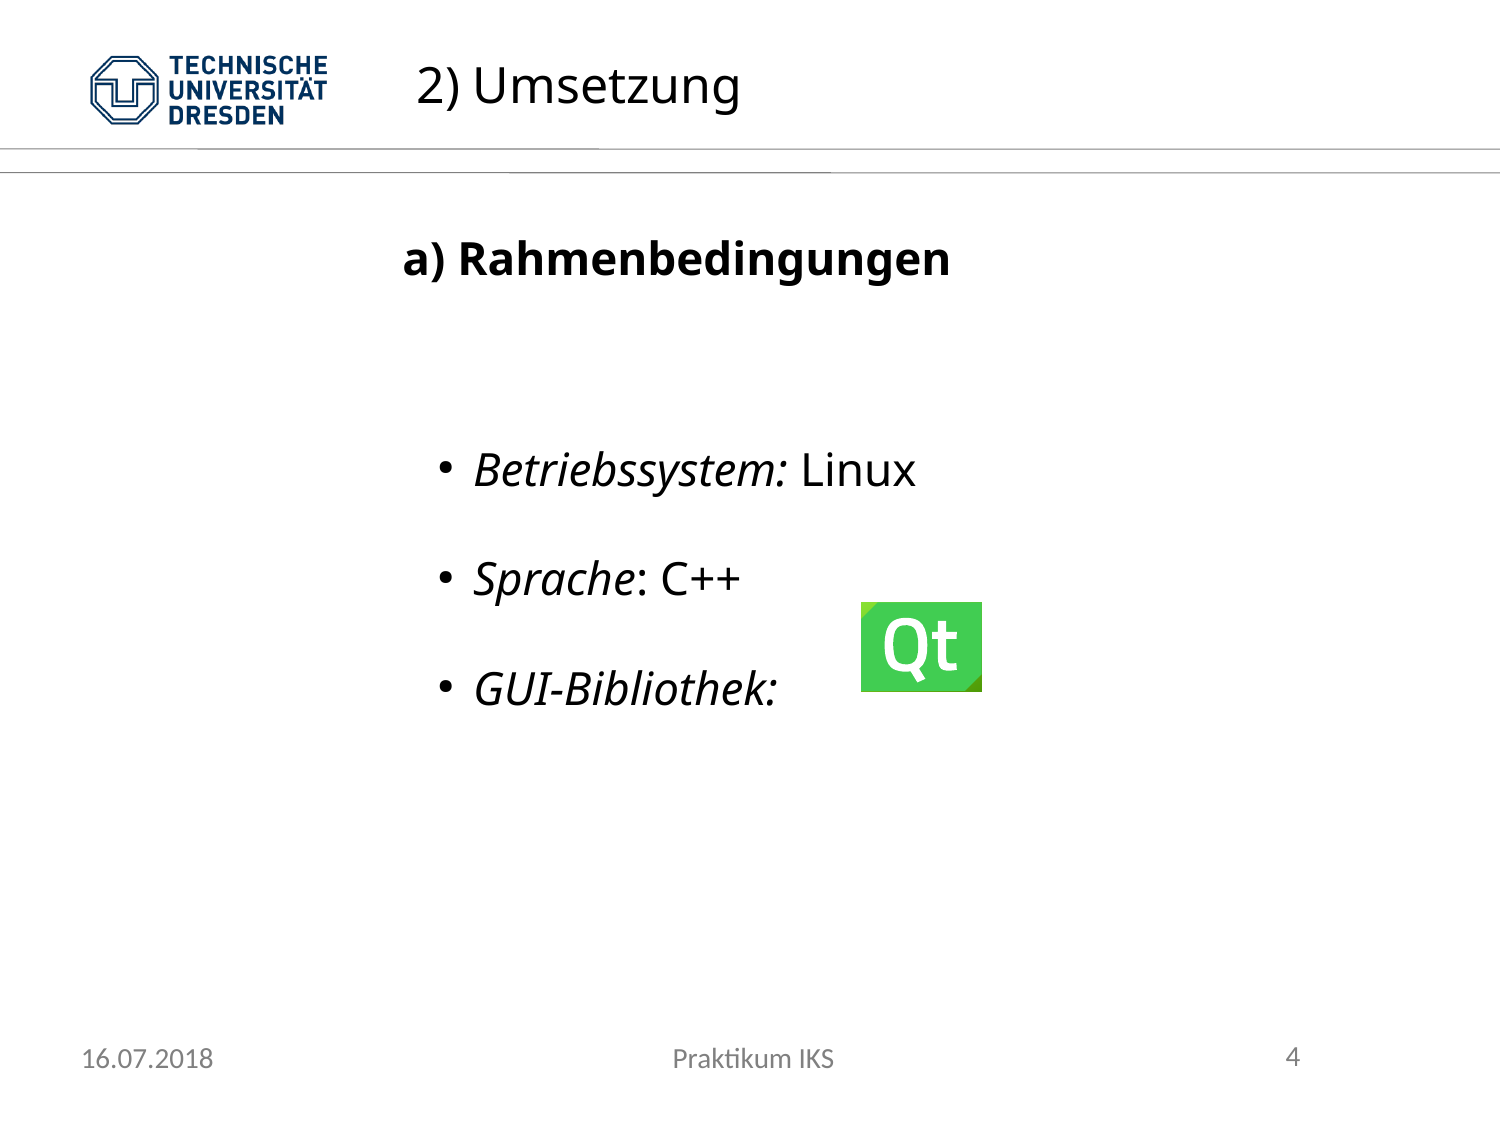

2) Umsetzung
a) Rahmenbedingungen
Betriebssystem: Linux
Sprache: C++
GUI-Bibliothek: